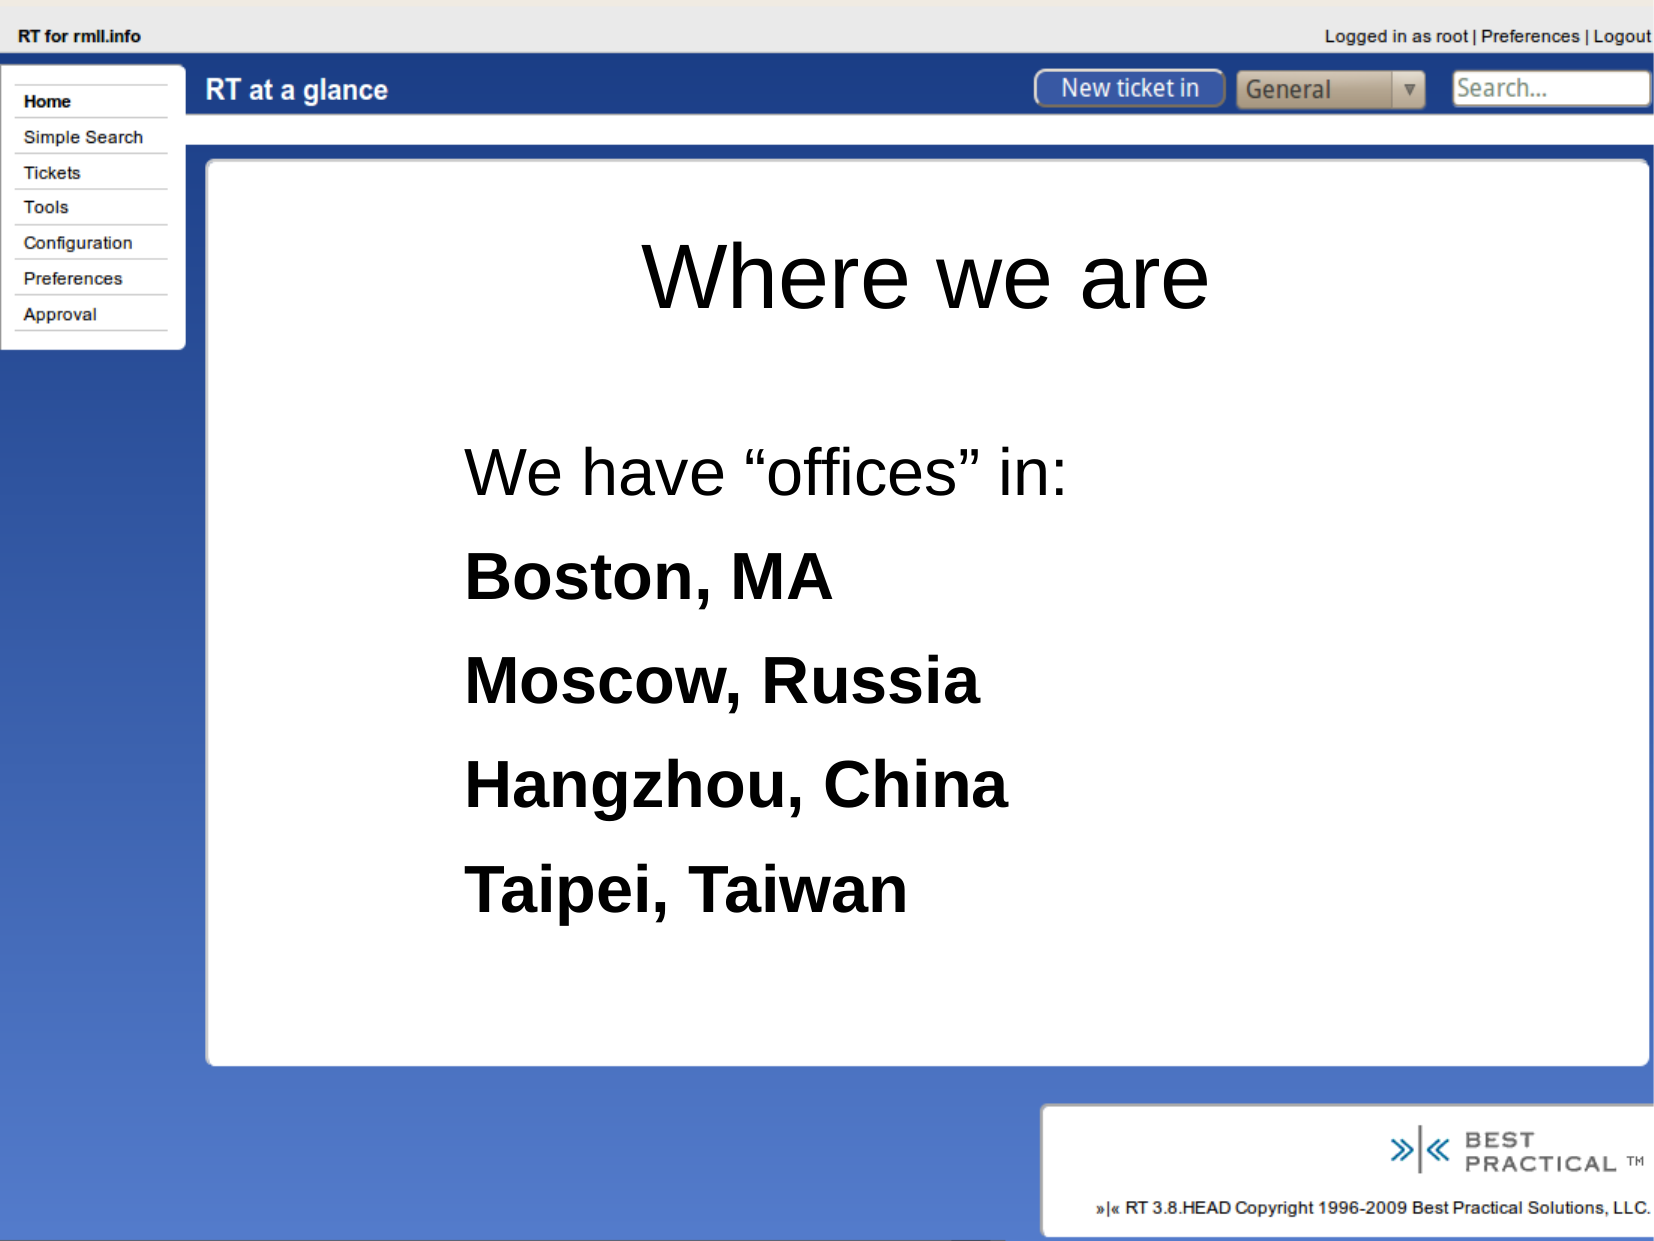

# Where we are
We have “offices” in:
Boston, MA
Moscow, Russia
Hangzhou, China
Taipei, Taiwan